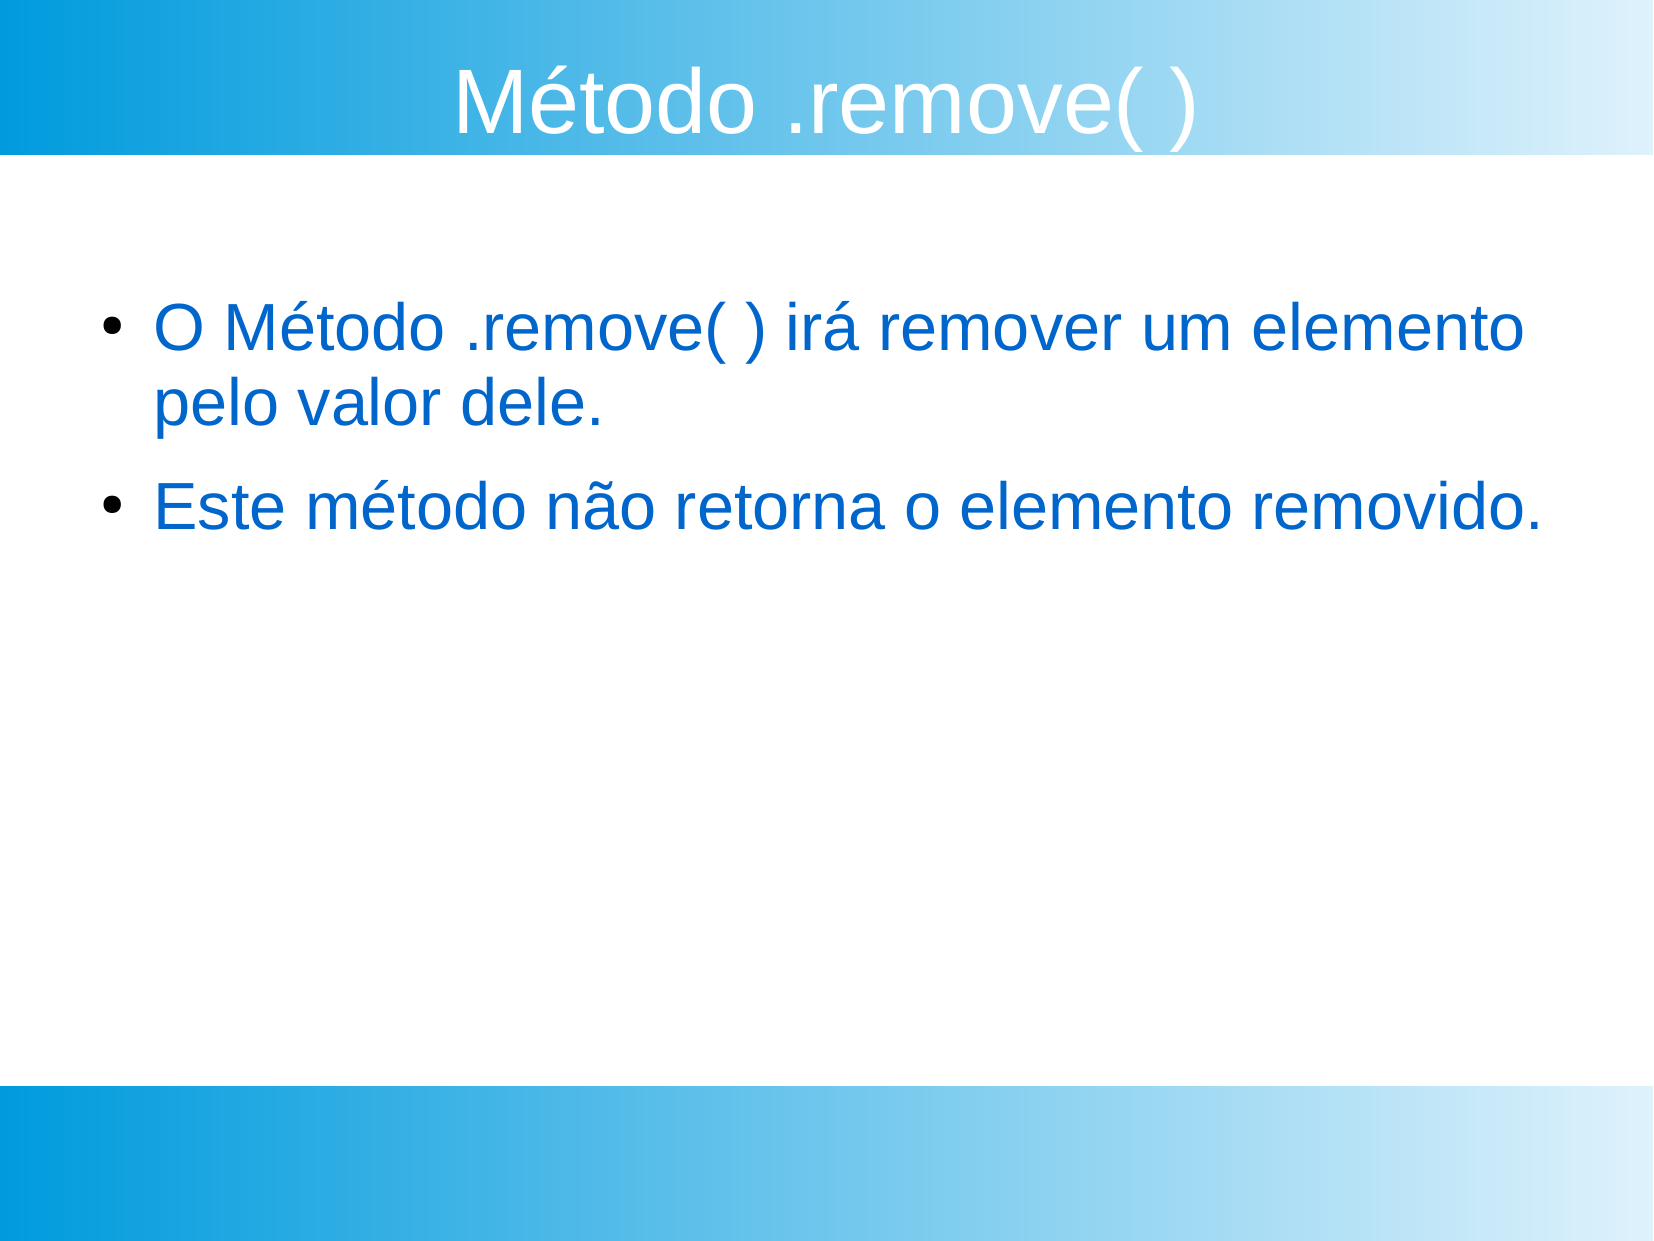

# Método .remove( )
O Método .remove( ) irá remover um elemento pelo valor dele.
Este método não retorna o elemento removido.